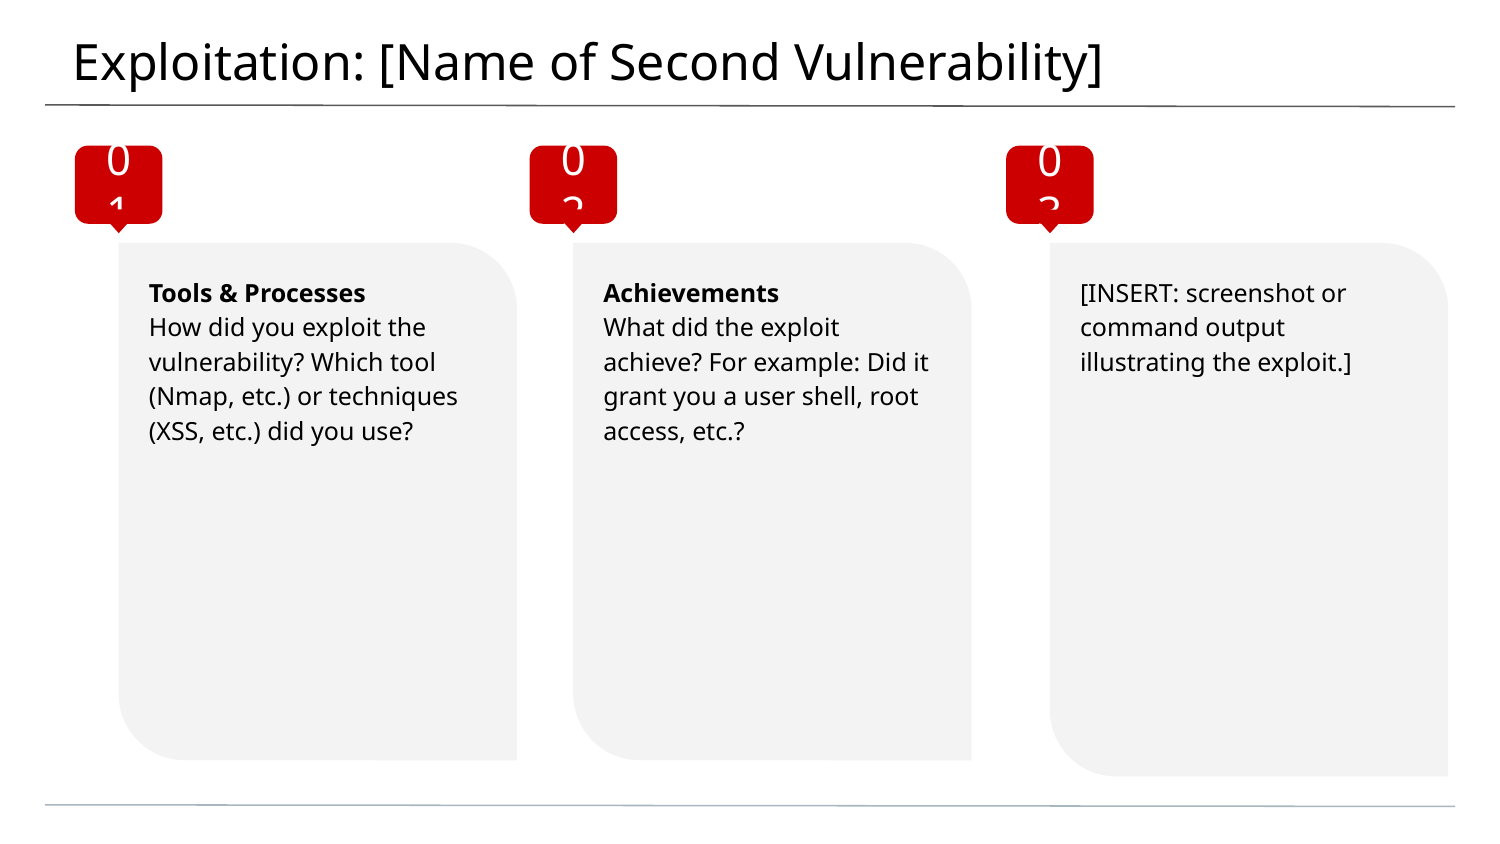

# Exploitation: [Name of Second Vulnerability]
01
02
03
Tools & Processes
How did you exploit the vulnerability? Which tool (Nmap, etc.) or techniques (XSS, etc.) did you use?
Achievements
What did the exploit achieve? For example: Did it grant you a user shell, root access, etc.?
[INSERT: screenshot or command output illustrating the exploit.]